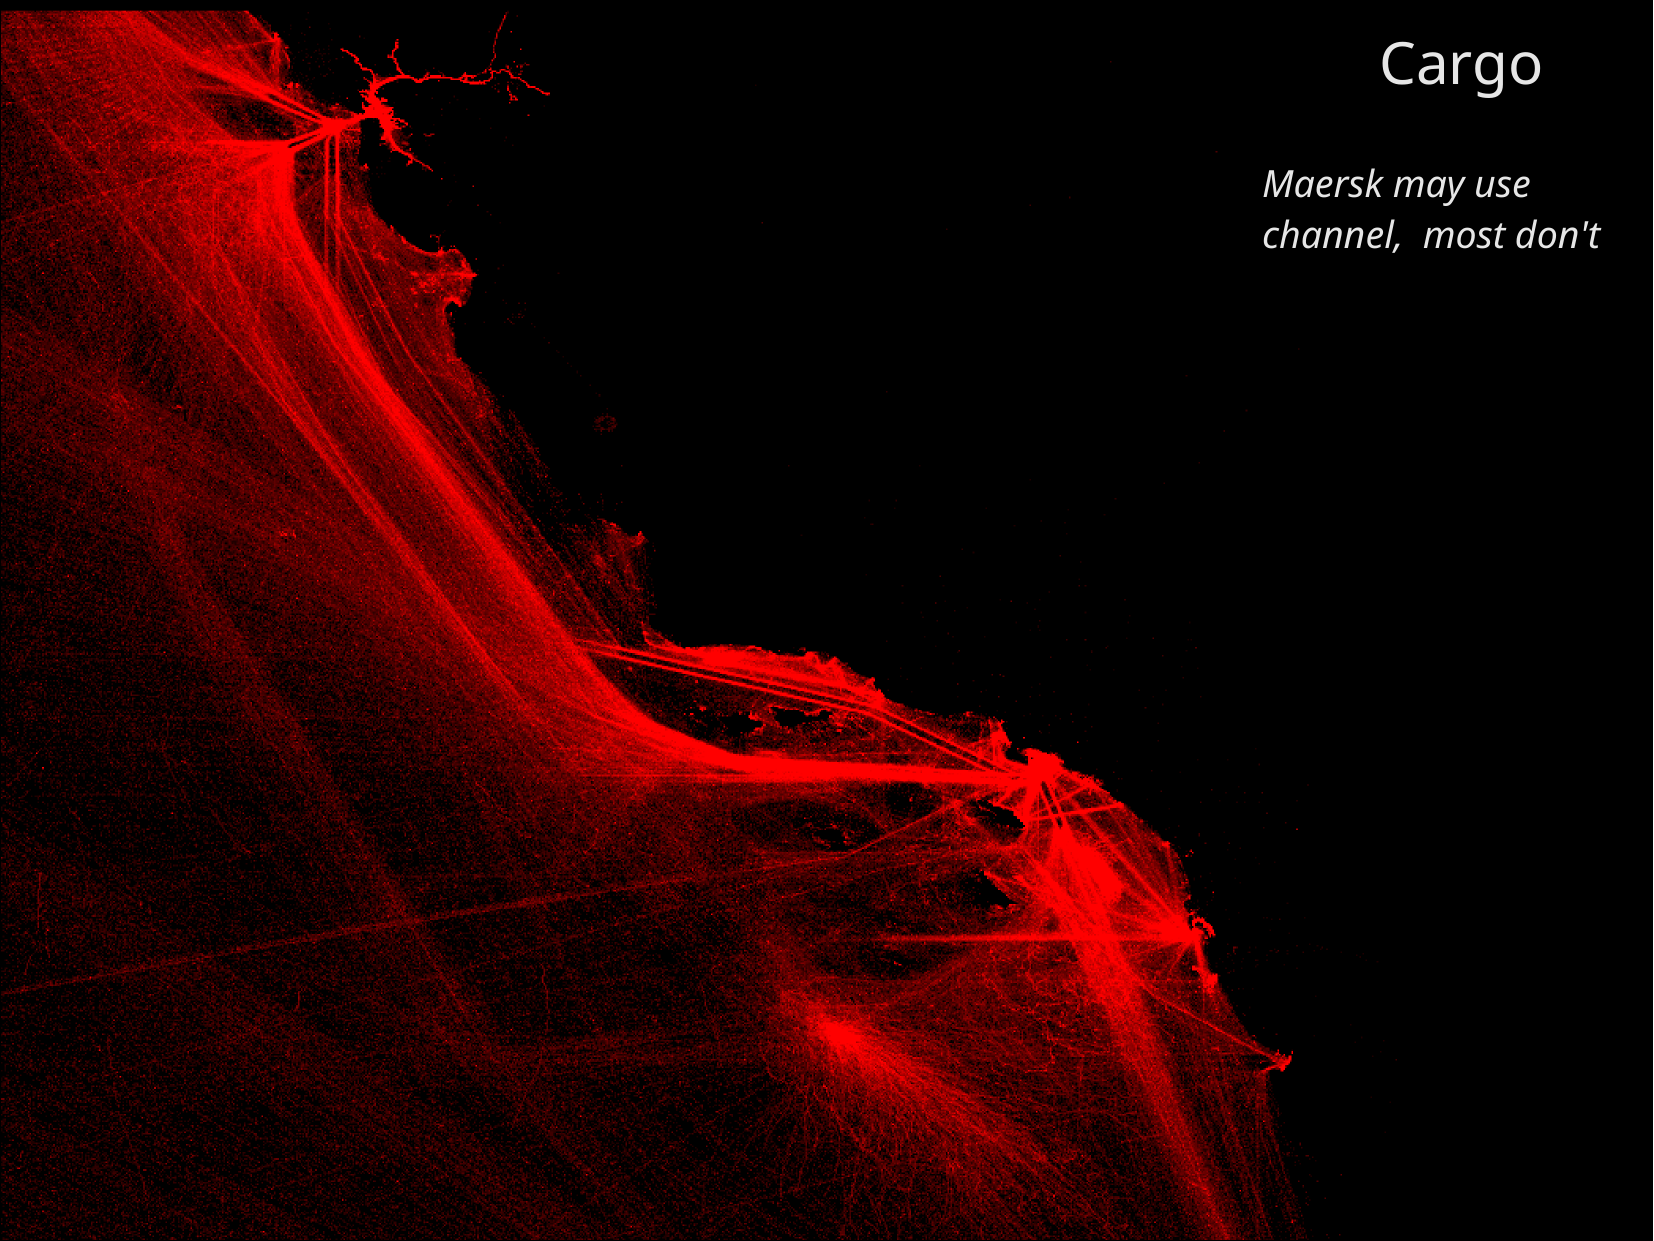

Cargo
#
Maersk may use
channel, most don't